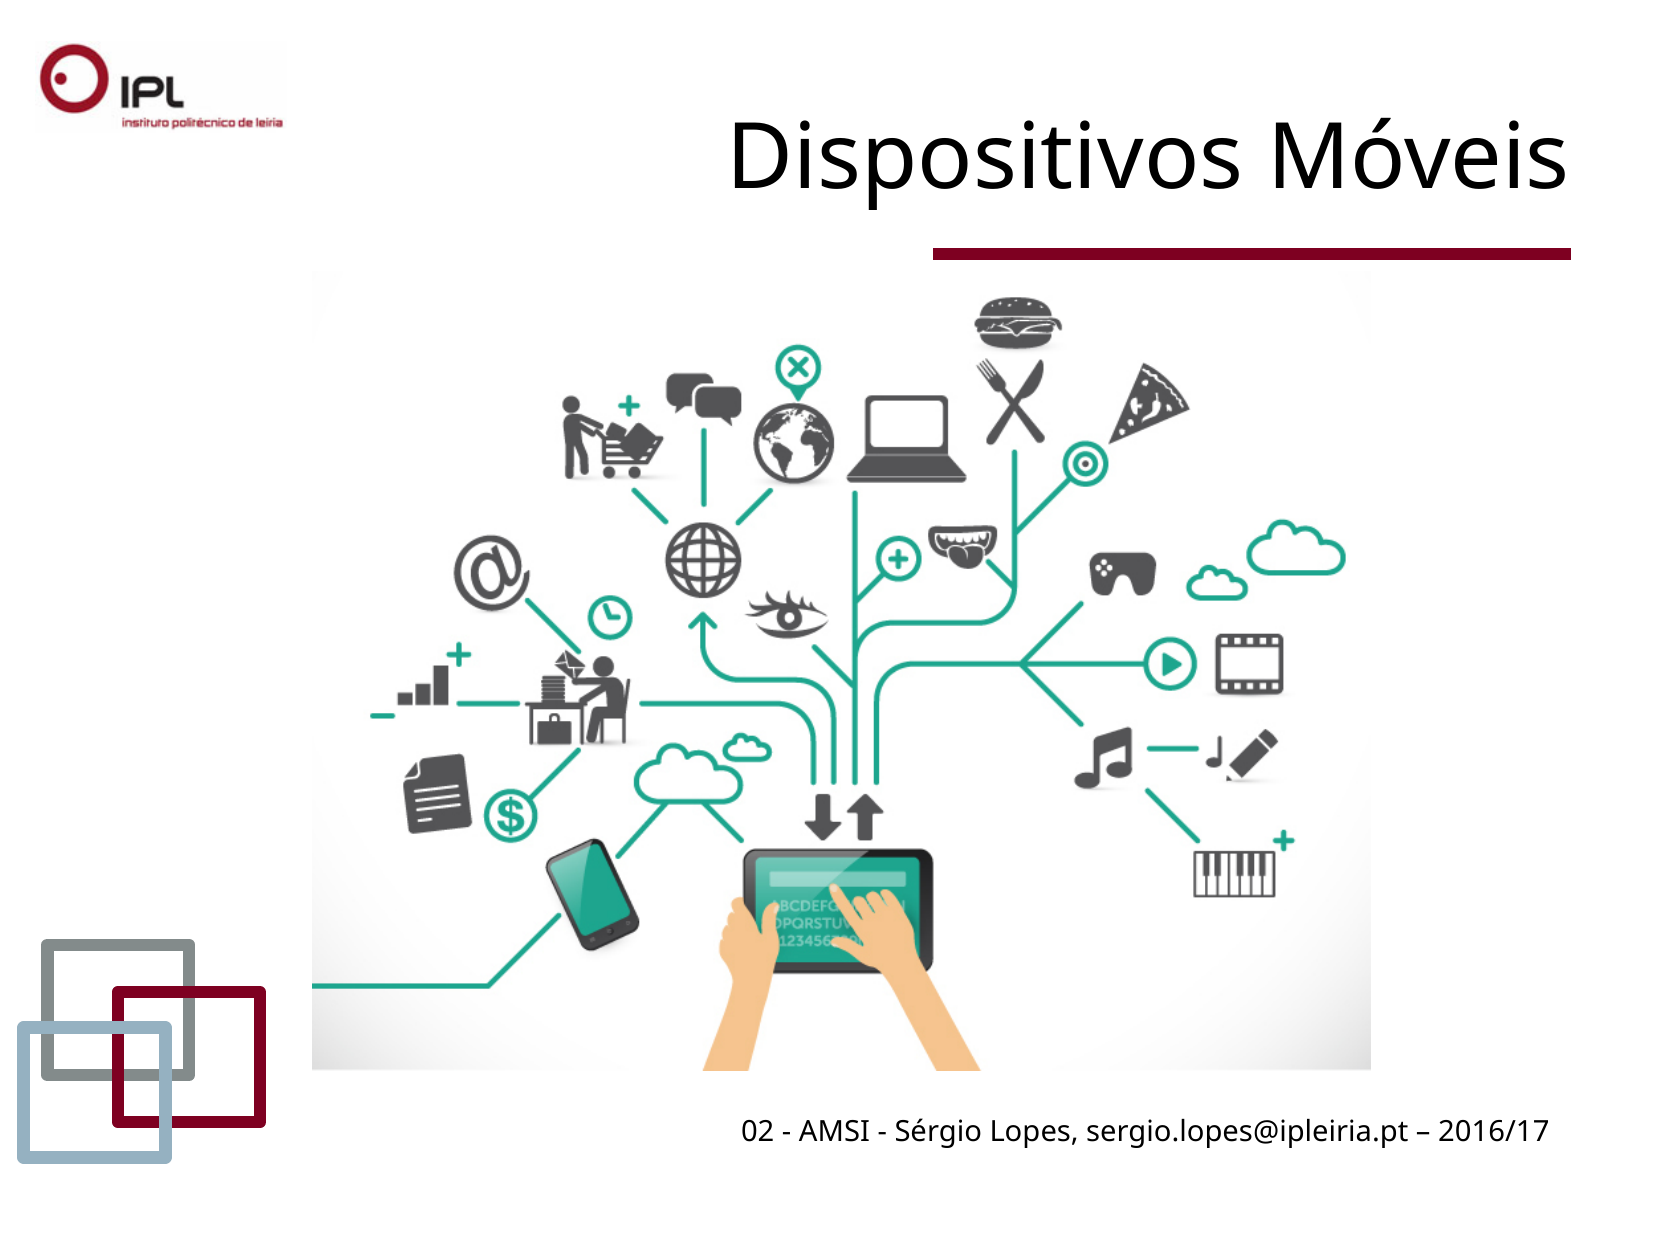

# Dispositivos Móveis
02 - AMSI - Sérgio Lopes, sergio.lopes@ipleiria.pt – 2016/17